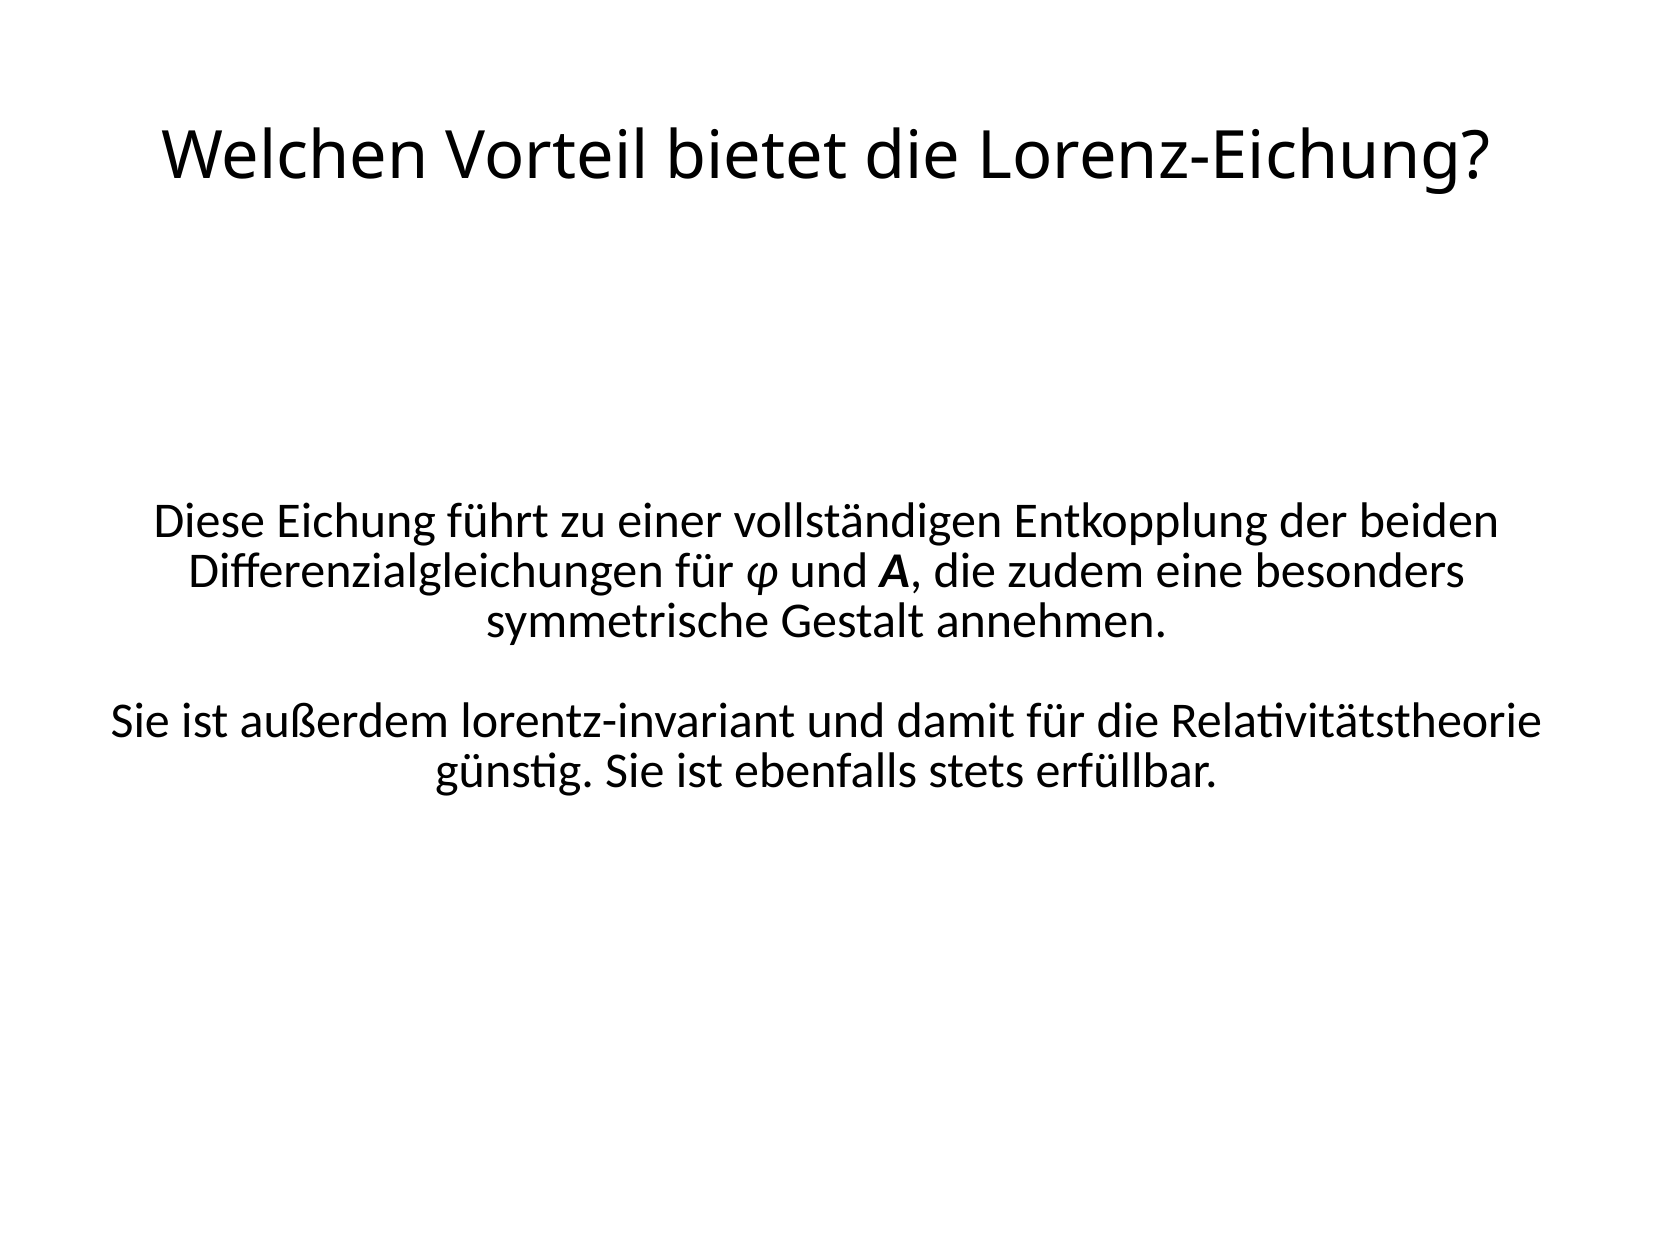

# Welchen Vorteil bietet die Lorenz-Eichung?
Diese Eichung führt zu einer vollständigen Entkopplung der beiden Differenzialgleichungen für φ und A, die zudem eine besonders symmetrische Gestalt annehmen.
Sie ist außerdem lorentz-invariant und damit für die Relativitätstheorie günstig. Sie ist ebenfalls stets erfüllbar.